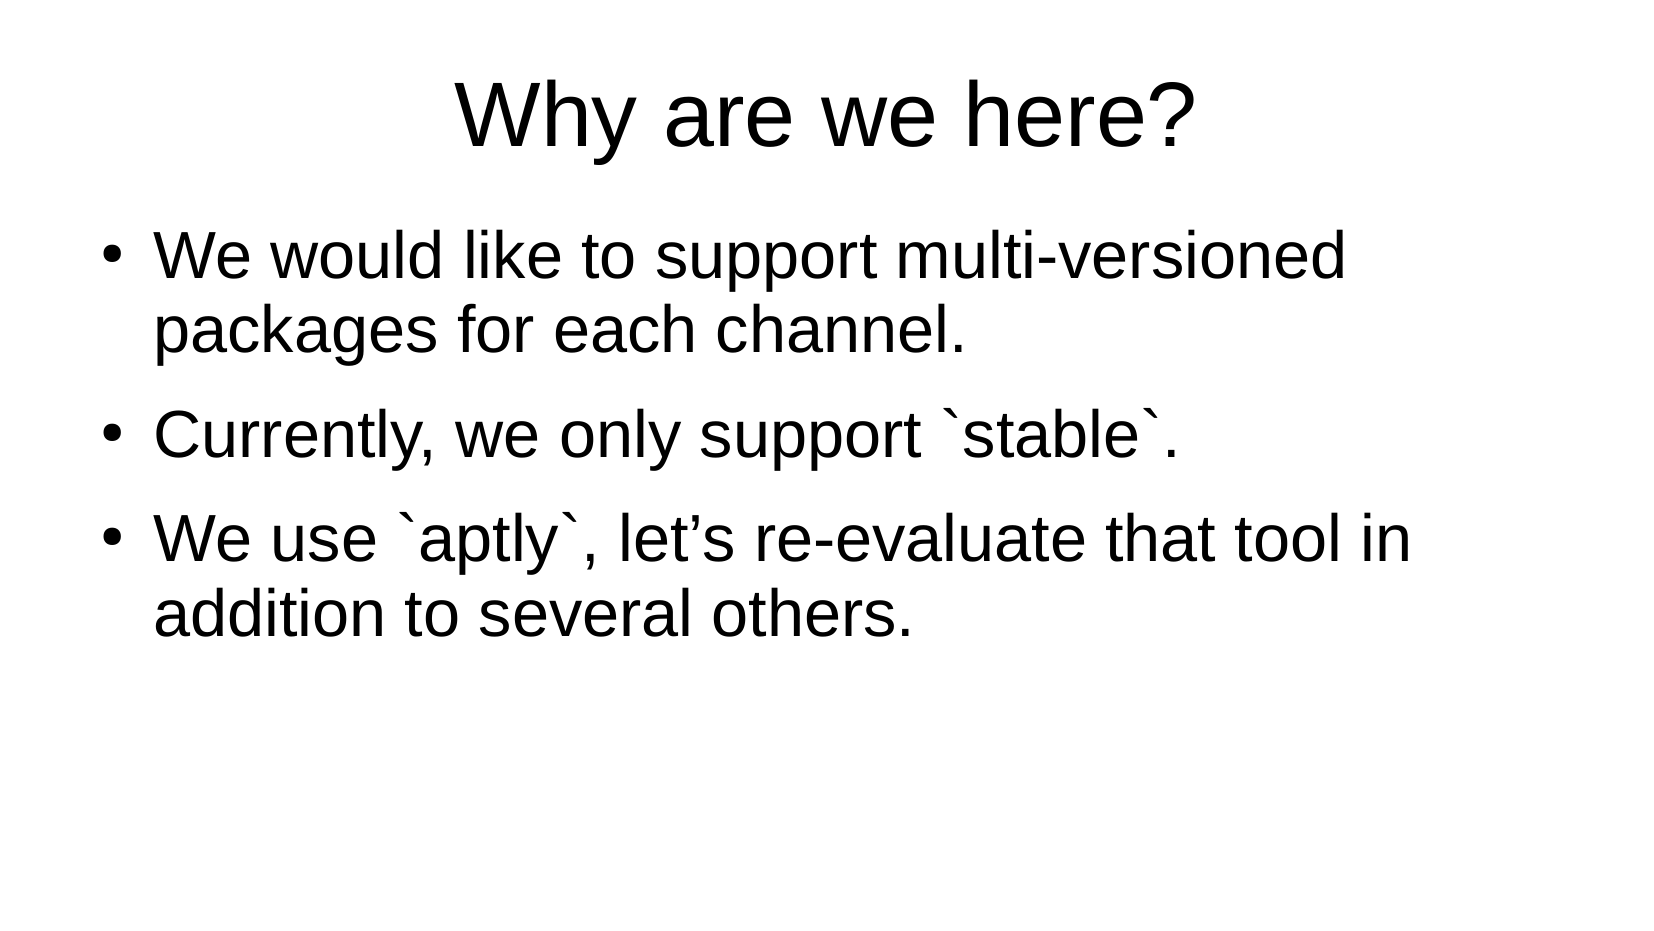

# Why are we here?
We would like to support multi-versioned packages for each channel.
Currently, we only support `stable`.
We use `aptly`, let’s re-evaluate that tool in addition to several others.